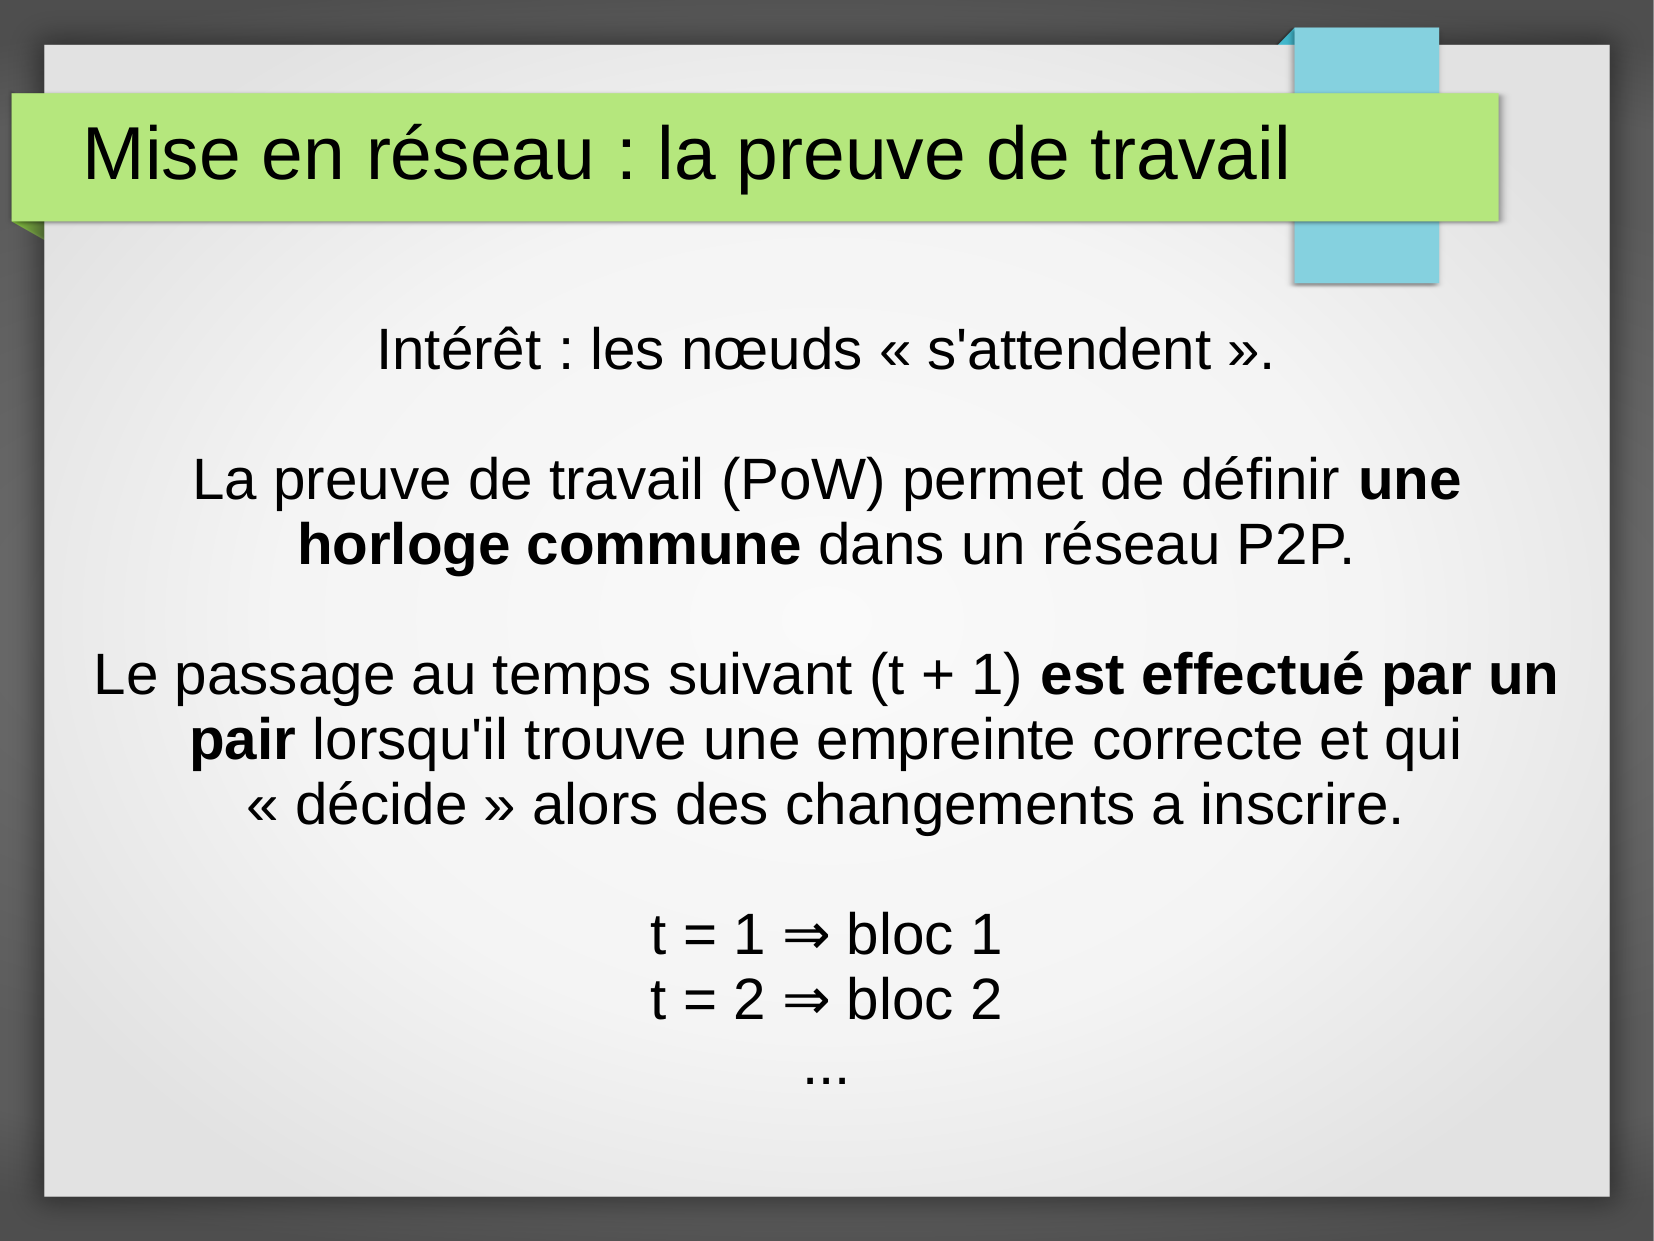

# Mise en réseau : la preuve de travail
Intérêt : les nœuds « s'attendent ».
La preuve de travail (PoW) permet de définir une horloge commune dans un réseau P2P.
Le passage au temps suivant (t + 1) est effectué par un pair lorsqu'il trouve une empreinte correcte et qui « décide » alors des changements a inscrire.
t = 1 ⇒ bloc 1
t = 2 ⇒ bloc 2
...